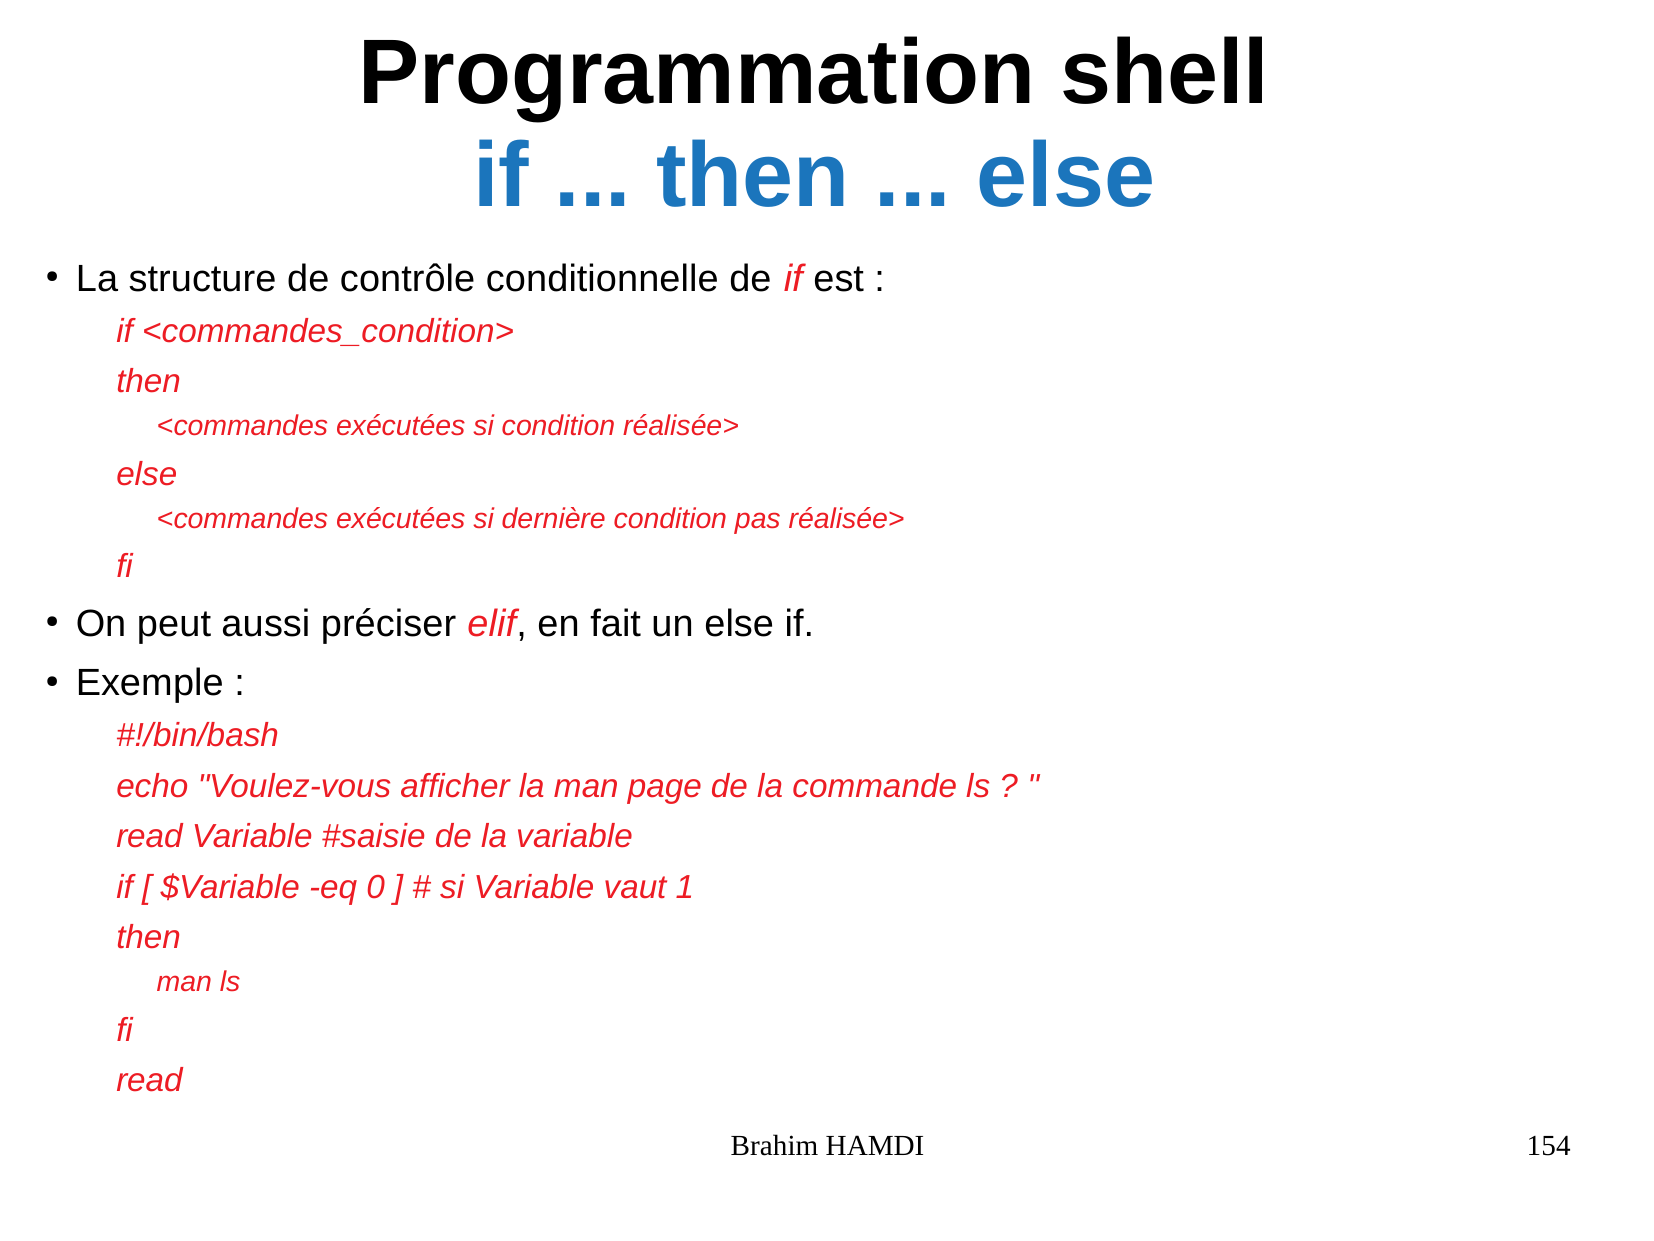

# Programmation shell if ... then ... else
La structure de contrôle conditionnelle de if est :
if <commandes_condition>
then
<commandes exécutées si condition réalisée>
else
<commandes exécutées si dernière condition pas réalisée>
fi
On peut aussi préciser elif, en fait un else if.
Exemple :
#!/bin/bash
echo "Voulez-vous afficher la man page de la commande ls ? "
read Variable #saisie de la variable
if [ $Variable -eq 0 ] # si Variable vaut 1
then
man ls
fi
read
Brahim HAMDI
154